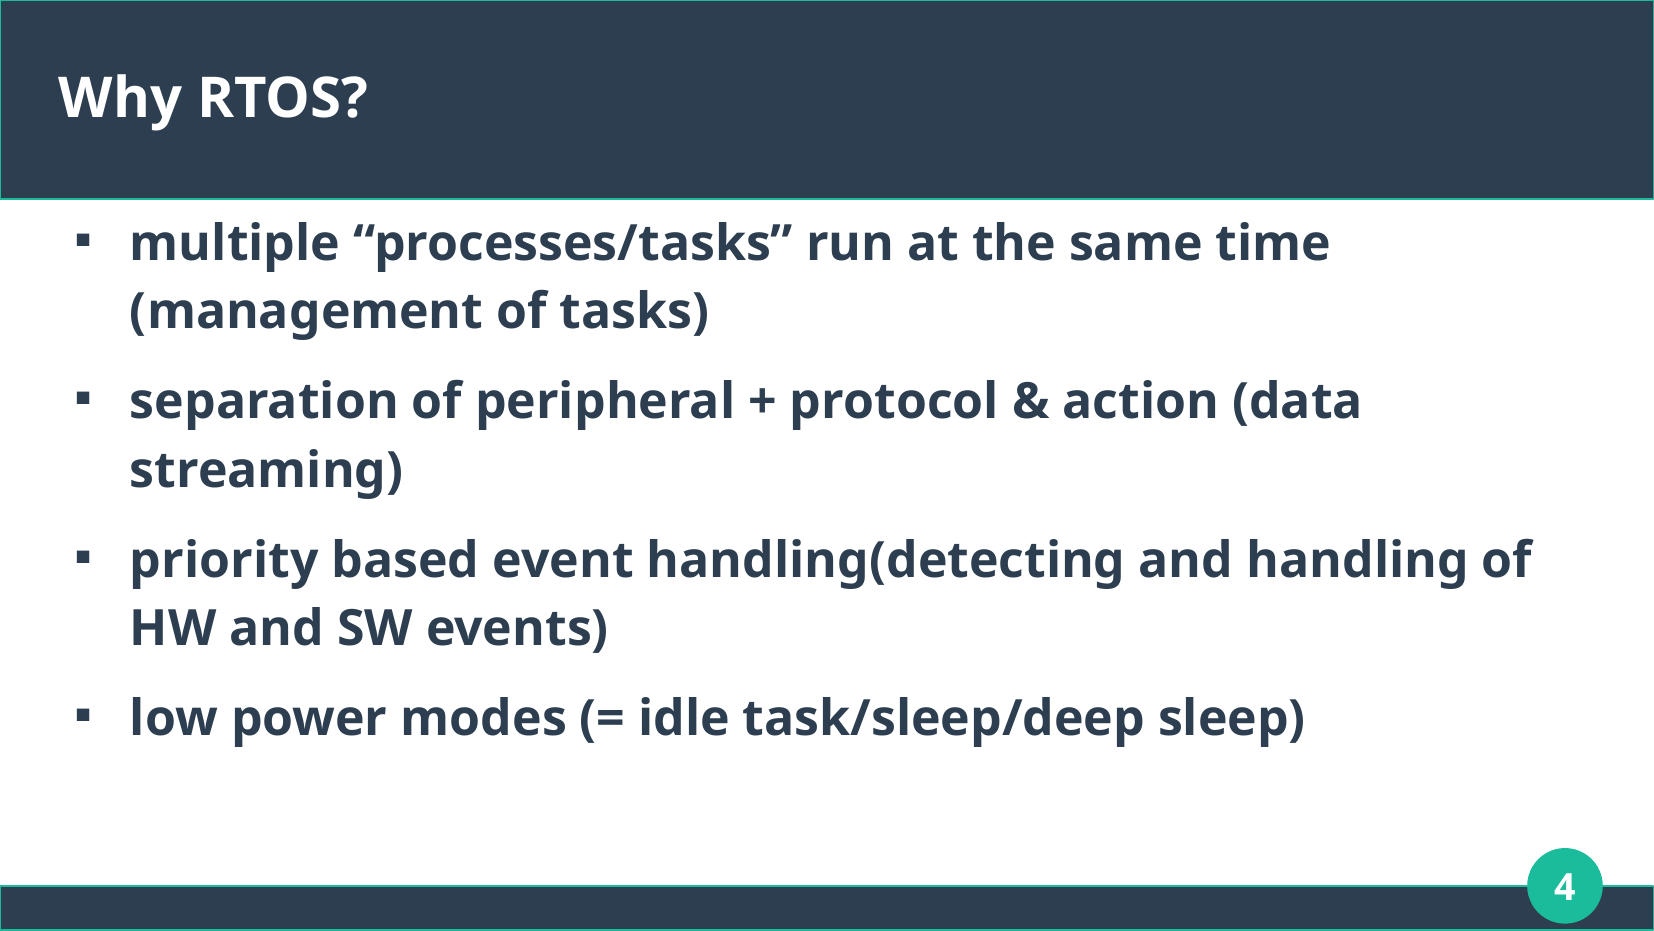

# Why RTOS?
multiple “processes/tasks” run at the same time (management of tasks)
separation of peripheral + protocol & action (data streaming)
priority based event handling(detecting and handling of HW and SW events)
low power modes (= idle task/sleep/deep sleep)
4